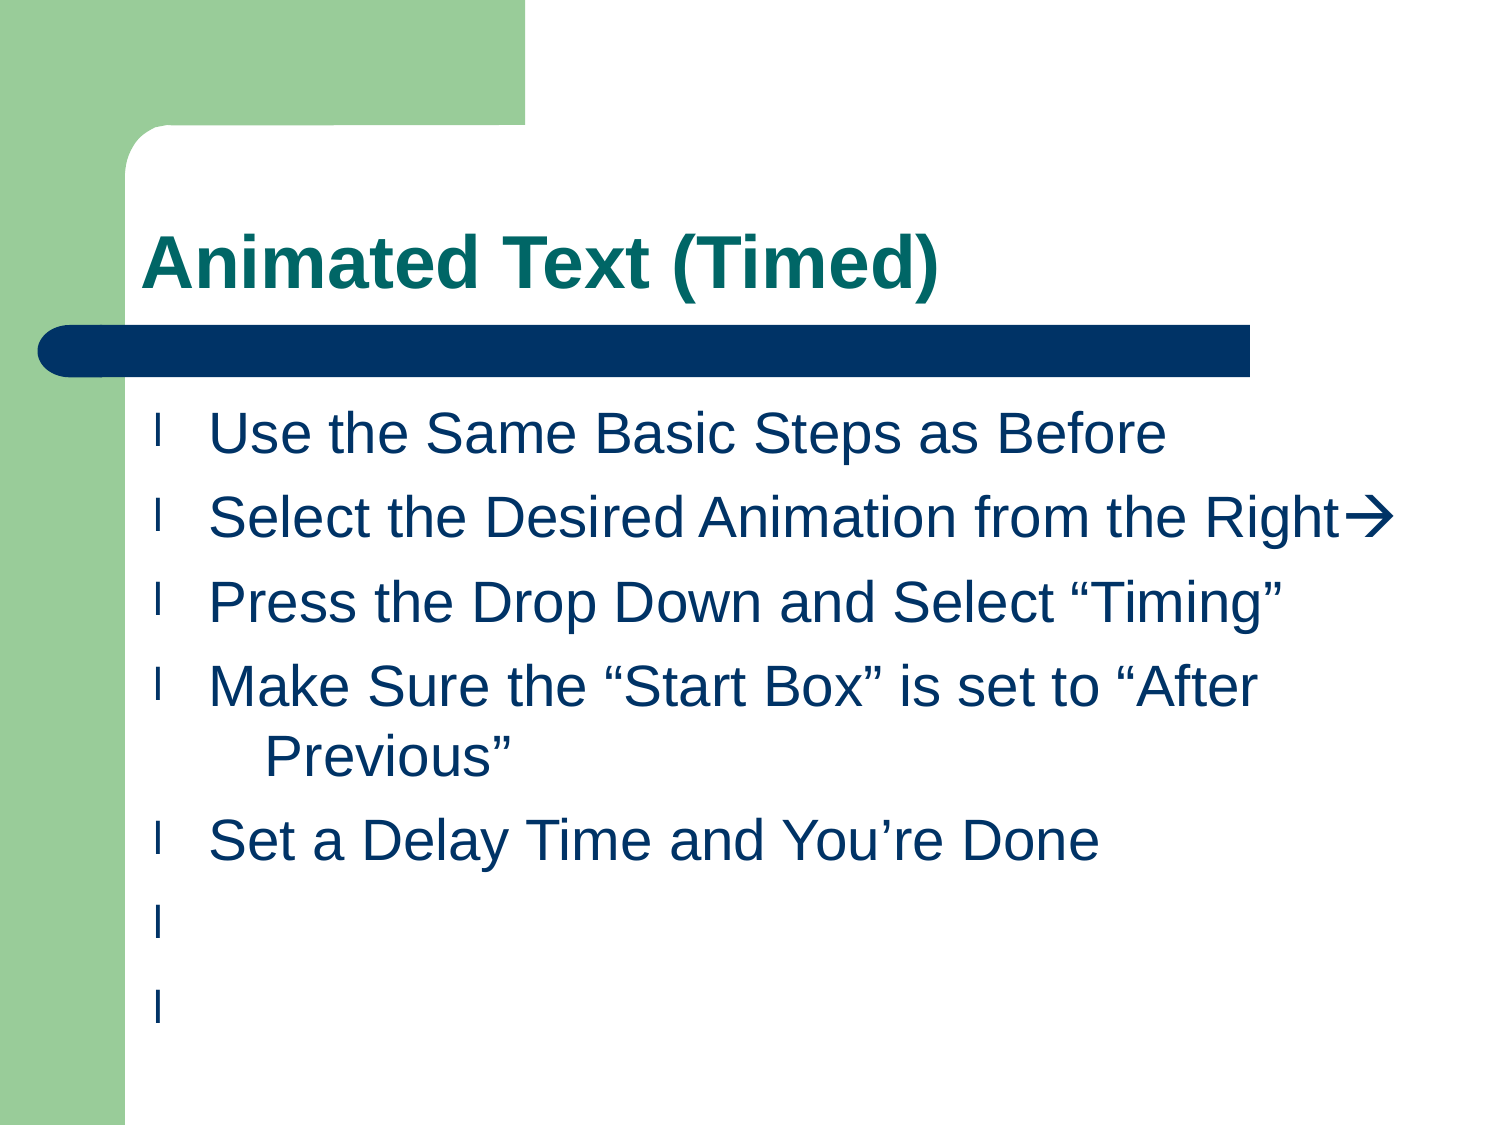

0
# Animated Text (Timed)
Use the Same Basic Steps as Before
Select the Desired Animation from the Right
Press the Drop Down and Select “Timing”
Make Sure the “Start Box” is set to “After Previous”
Set a Delay Time and You’re Done